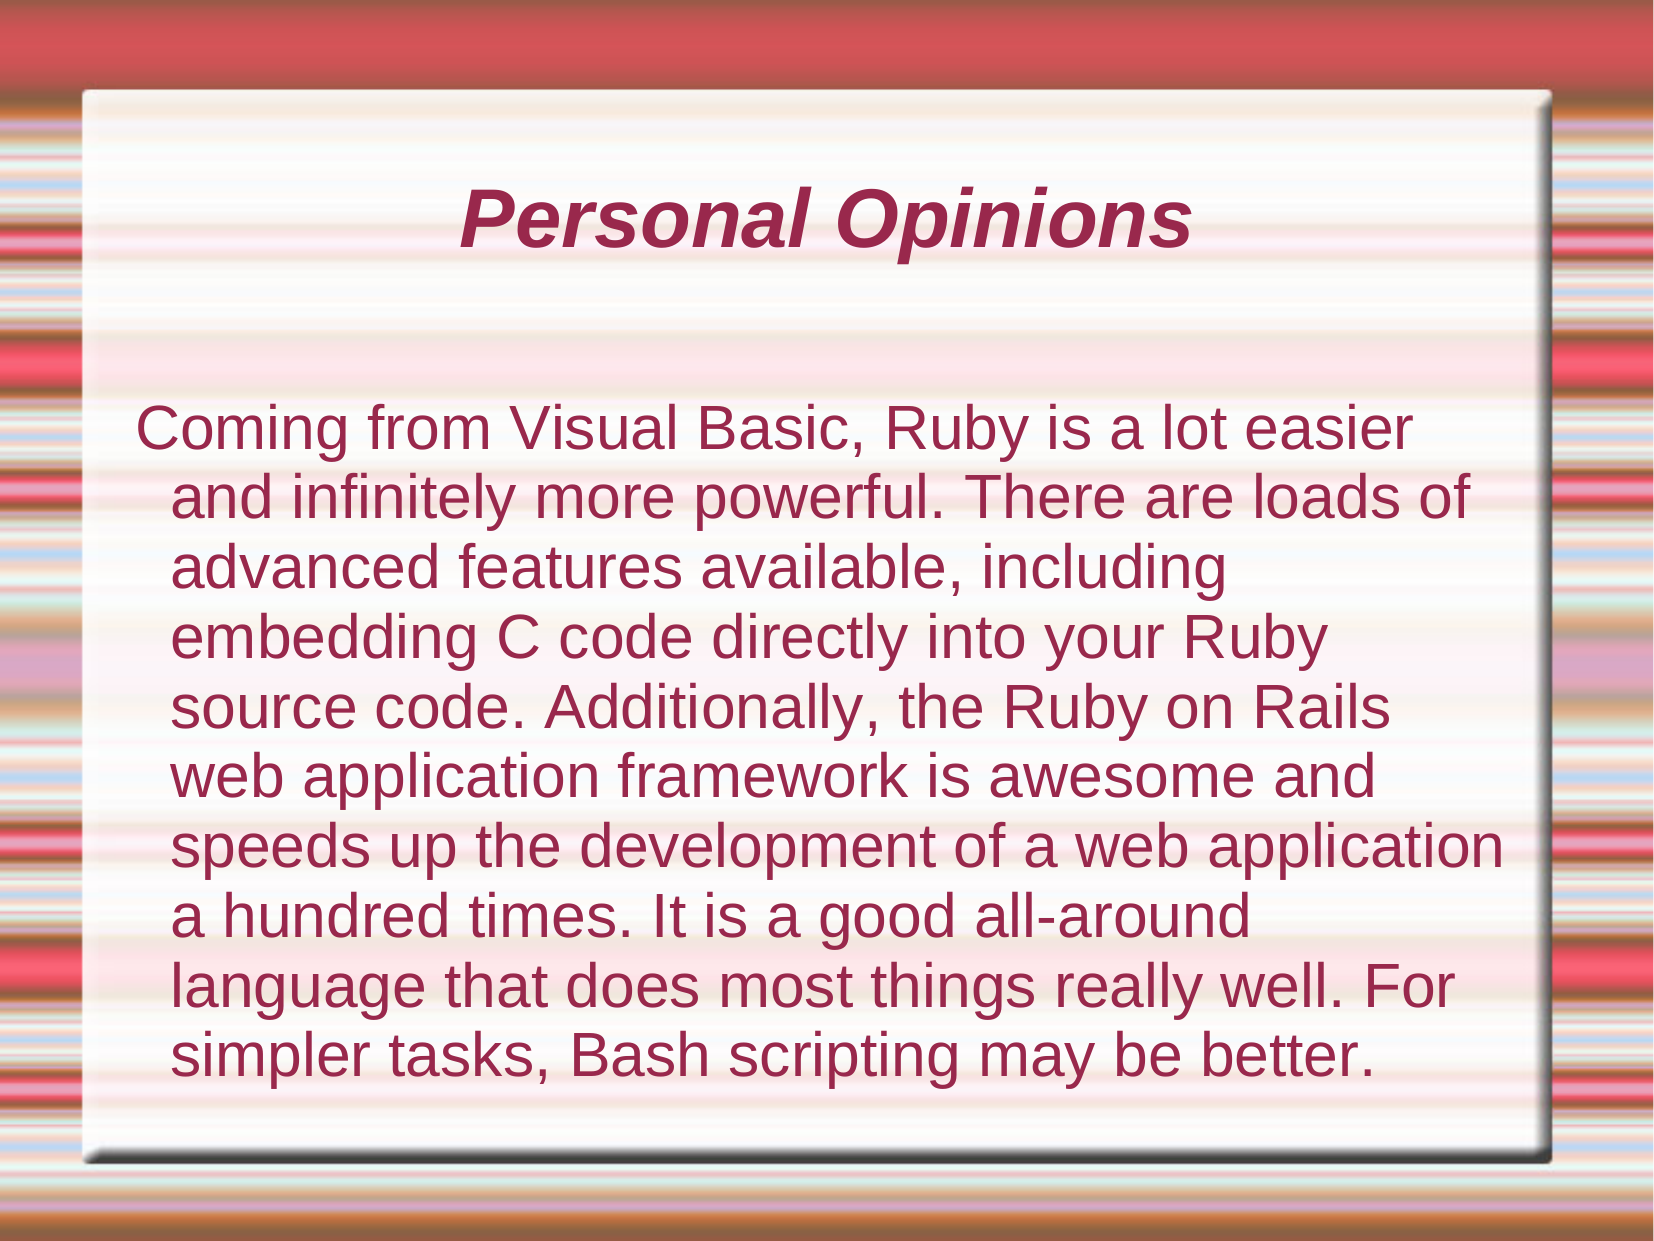

# Personal Opinions
Coming from Visual Basic, Ruby is a lot easier and infinitely more powerful. There are loads of advanced features available, including embedding C code directly into your Ruby source code. Additionally, the Ruby on Rails web application framework is awesome and speeds up the development of a web application a hundred times. It is a good all-around language that does most things really well. For simpler tasks, Bash scripting may be better.